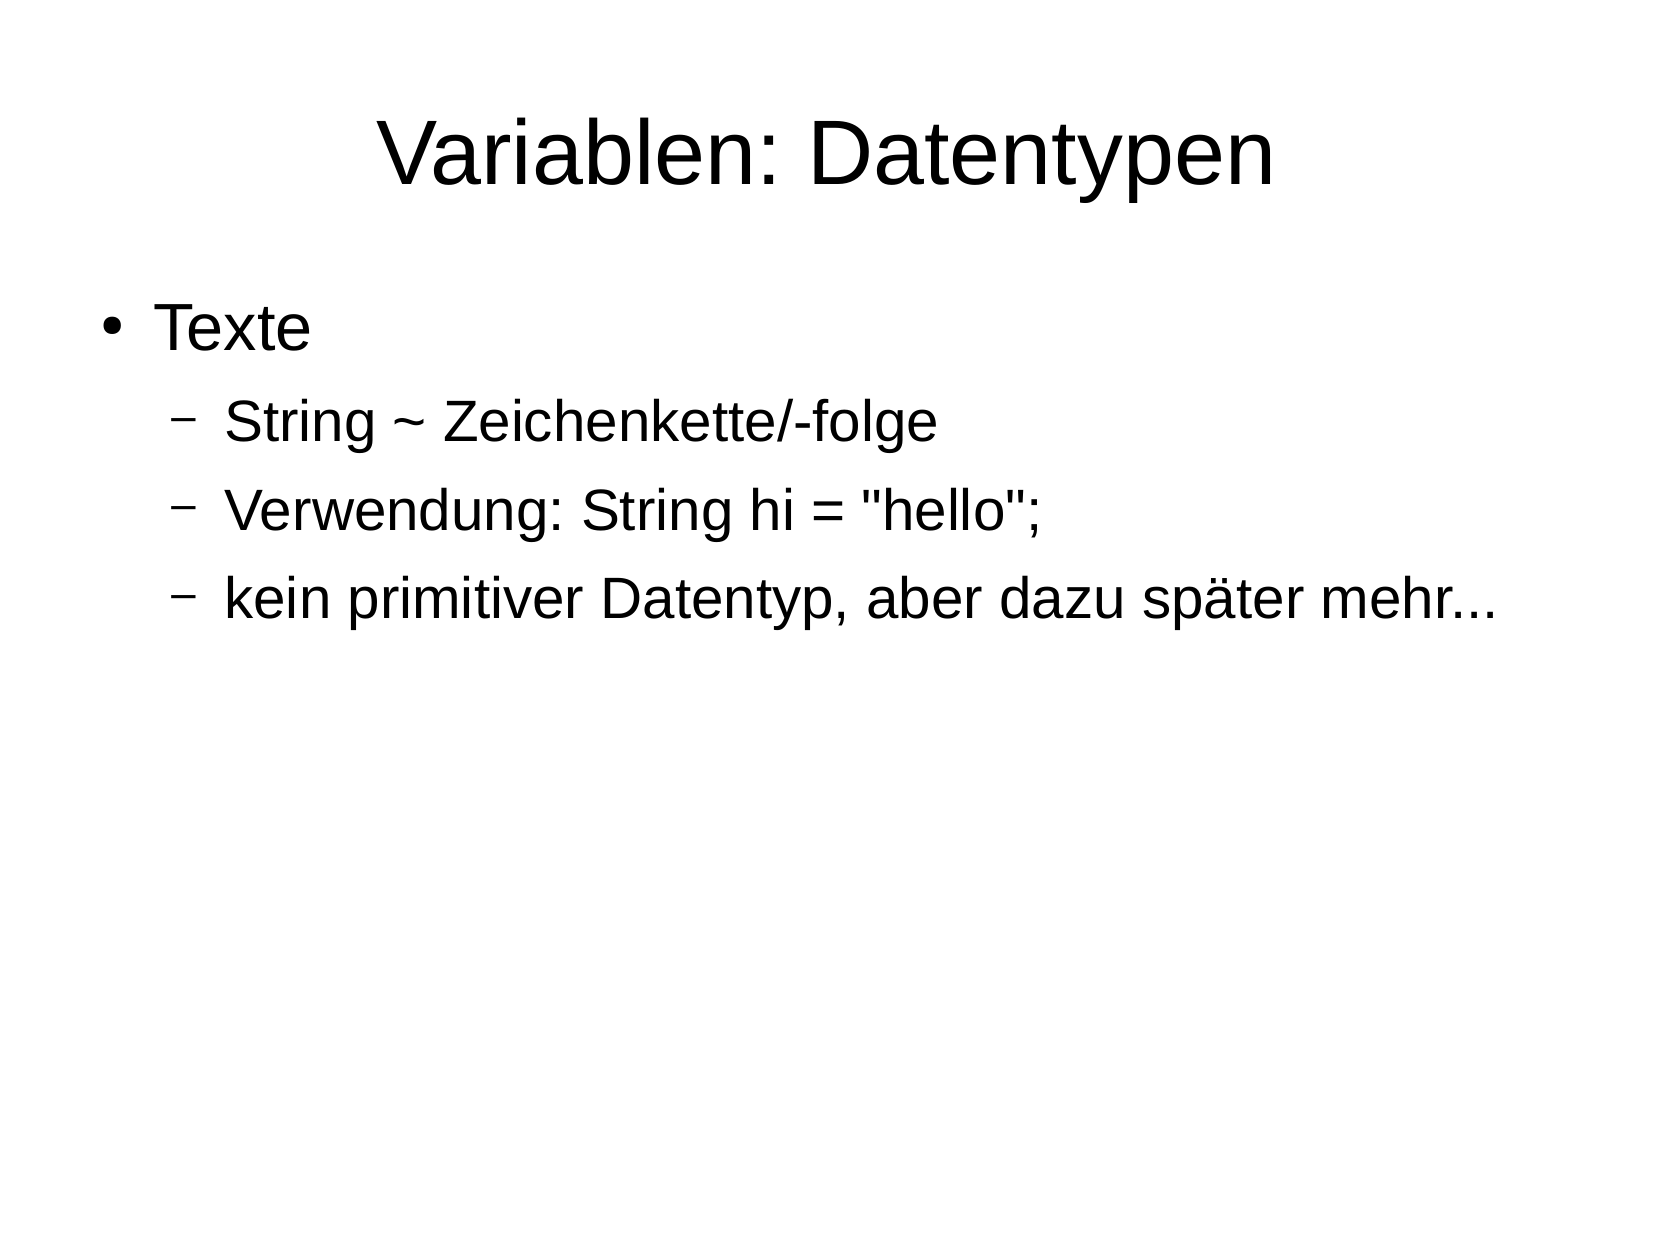

# Variablen: Datentypen
Texte
String ~ Zeichenkette/-folge
Verwendung: String hi = "hello";
kein primitiver Datentyp, aber dazu später mehr...